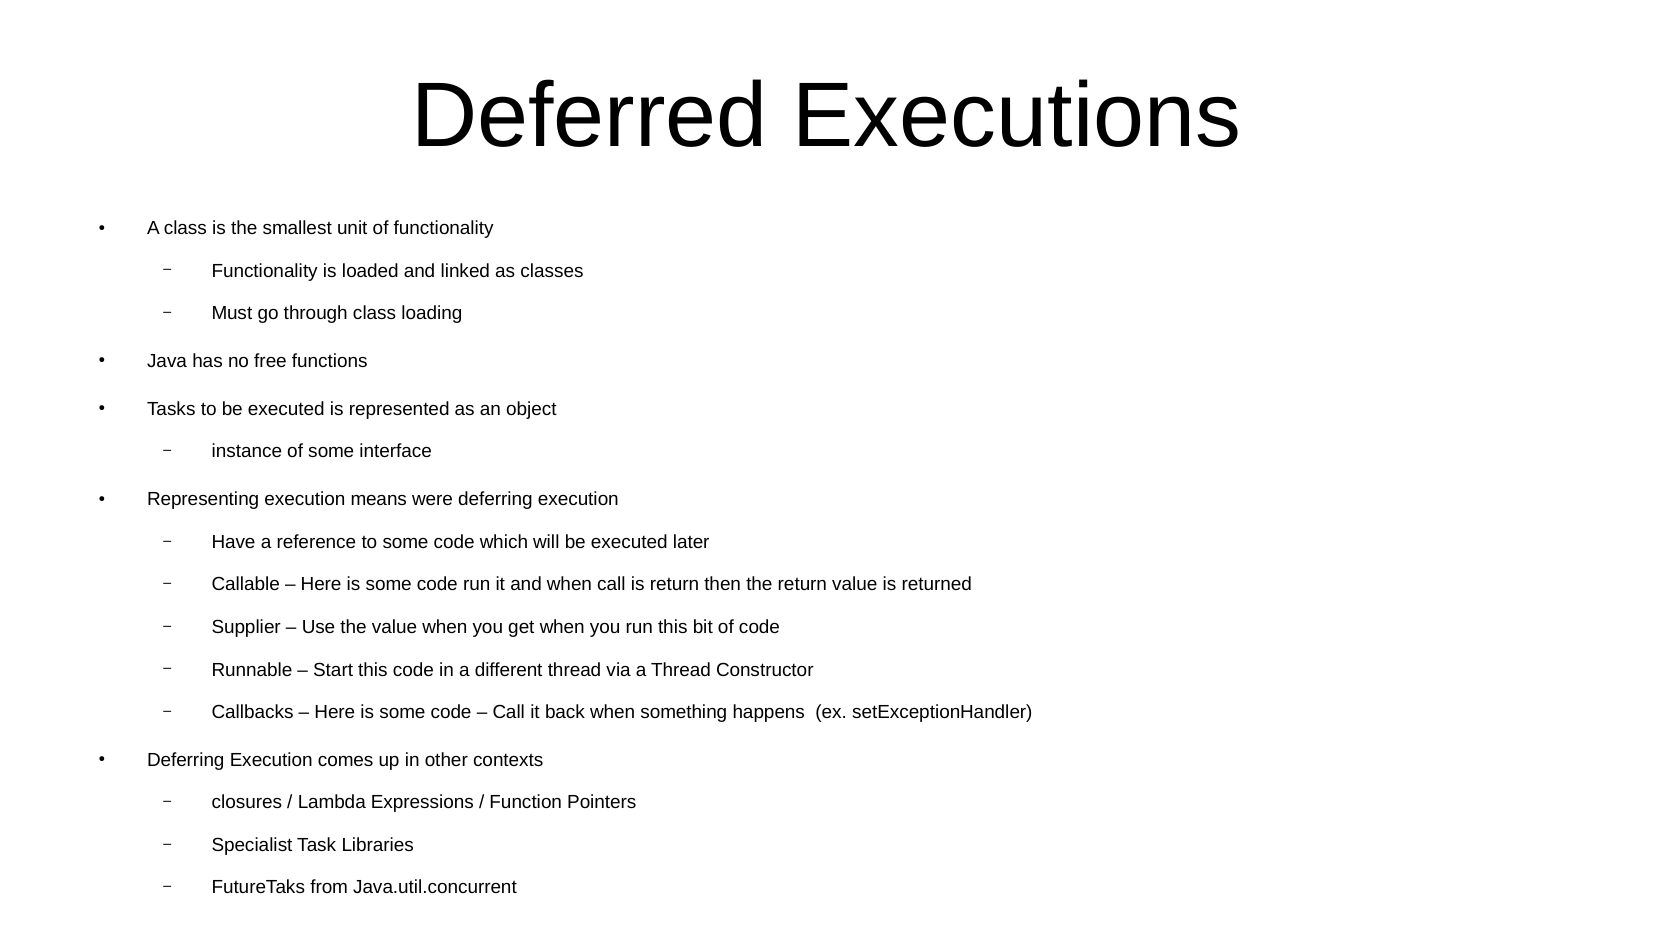

# Deferred Executions
A class is the smallest unit of functionality
Functionality is loaded and linked as classes
Must go through class loading
Java has no free functions
Tasks to be executed is represented as an object
instance of some interface
Representing execution means were deferring execution
Have a reference to some code which will be executed later
Callable – Here is some code run it and when call is return then the return value is returned
Supplier – Use the value when you get when you run this bit of code
Runnable – Start this code in a different thread via a Thread Constructor
Callbacks – Here is some code – Call it back when something happens (ex. setExceptionHandler)
Deferring Execution comes up in other contexts
closures / Lambda Expressions / Function Pointers
Specialist Task Libraries
FutureTaks from Java.util.concurrent